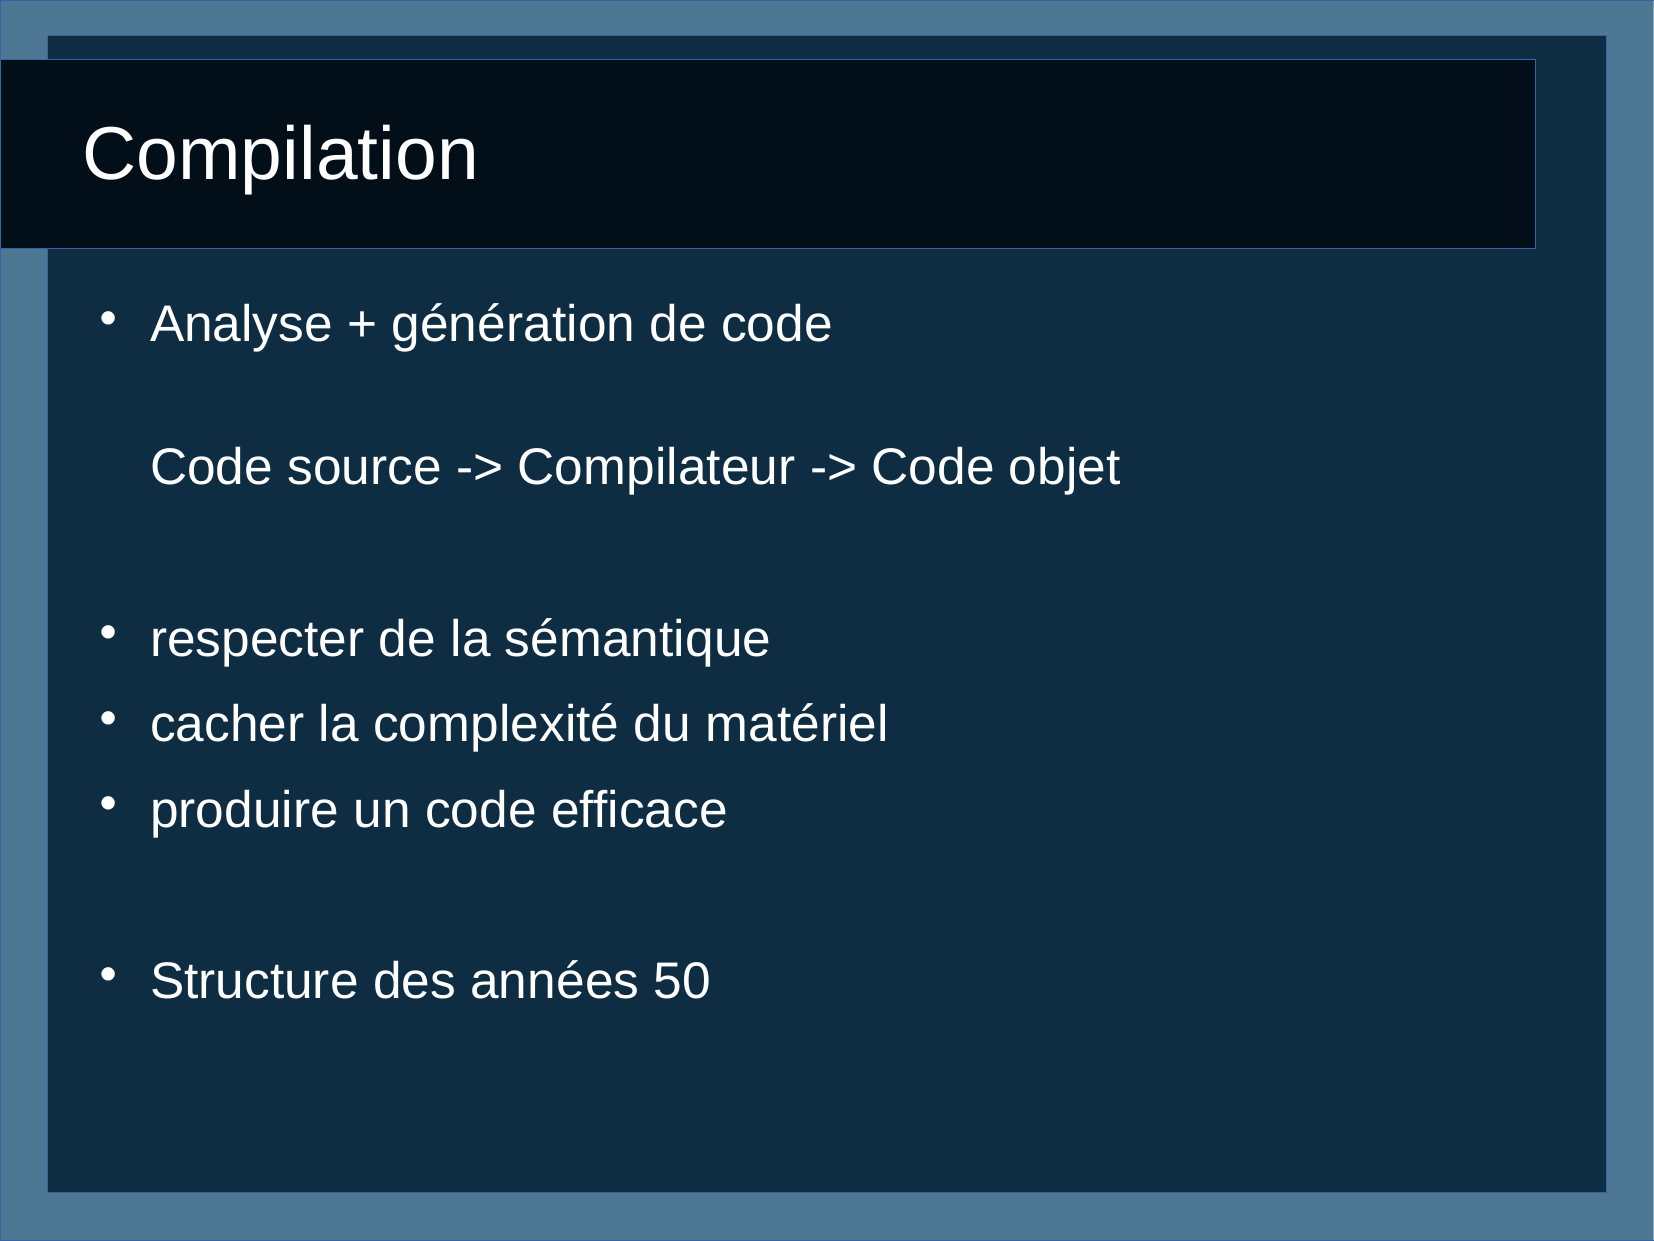

# Compilation
Analyse + génération de code
Code source -> Compilateur -> Code objet
respecter de la sémantique
cacher la complexité du matériel
produire un code efficace
Structure des années 50